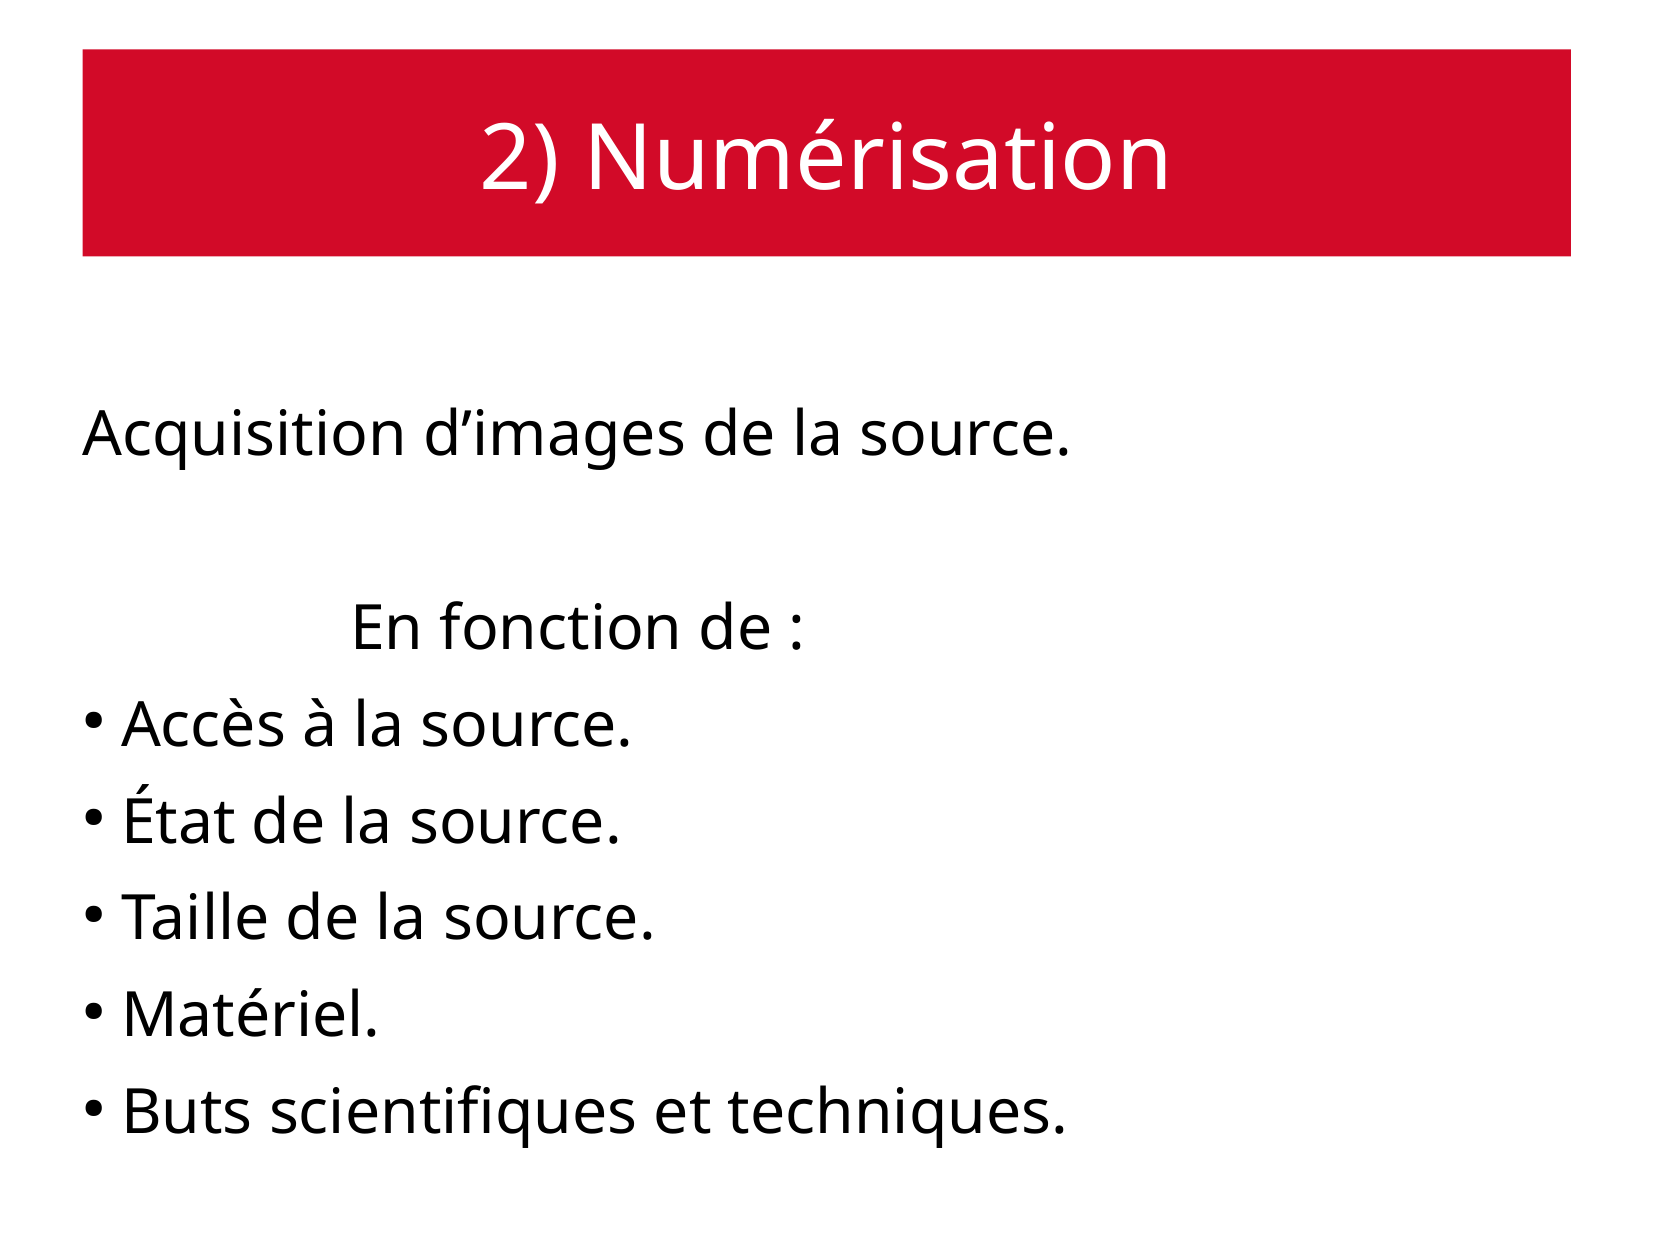

# 2) Numérisation
Acquisition d’images de la source.
En fonction de :
 Accès à la source.
 État de la source.
 Taille de la source.
 Matériel.
 Buts scientifiques et techniques.